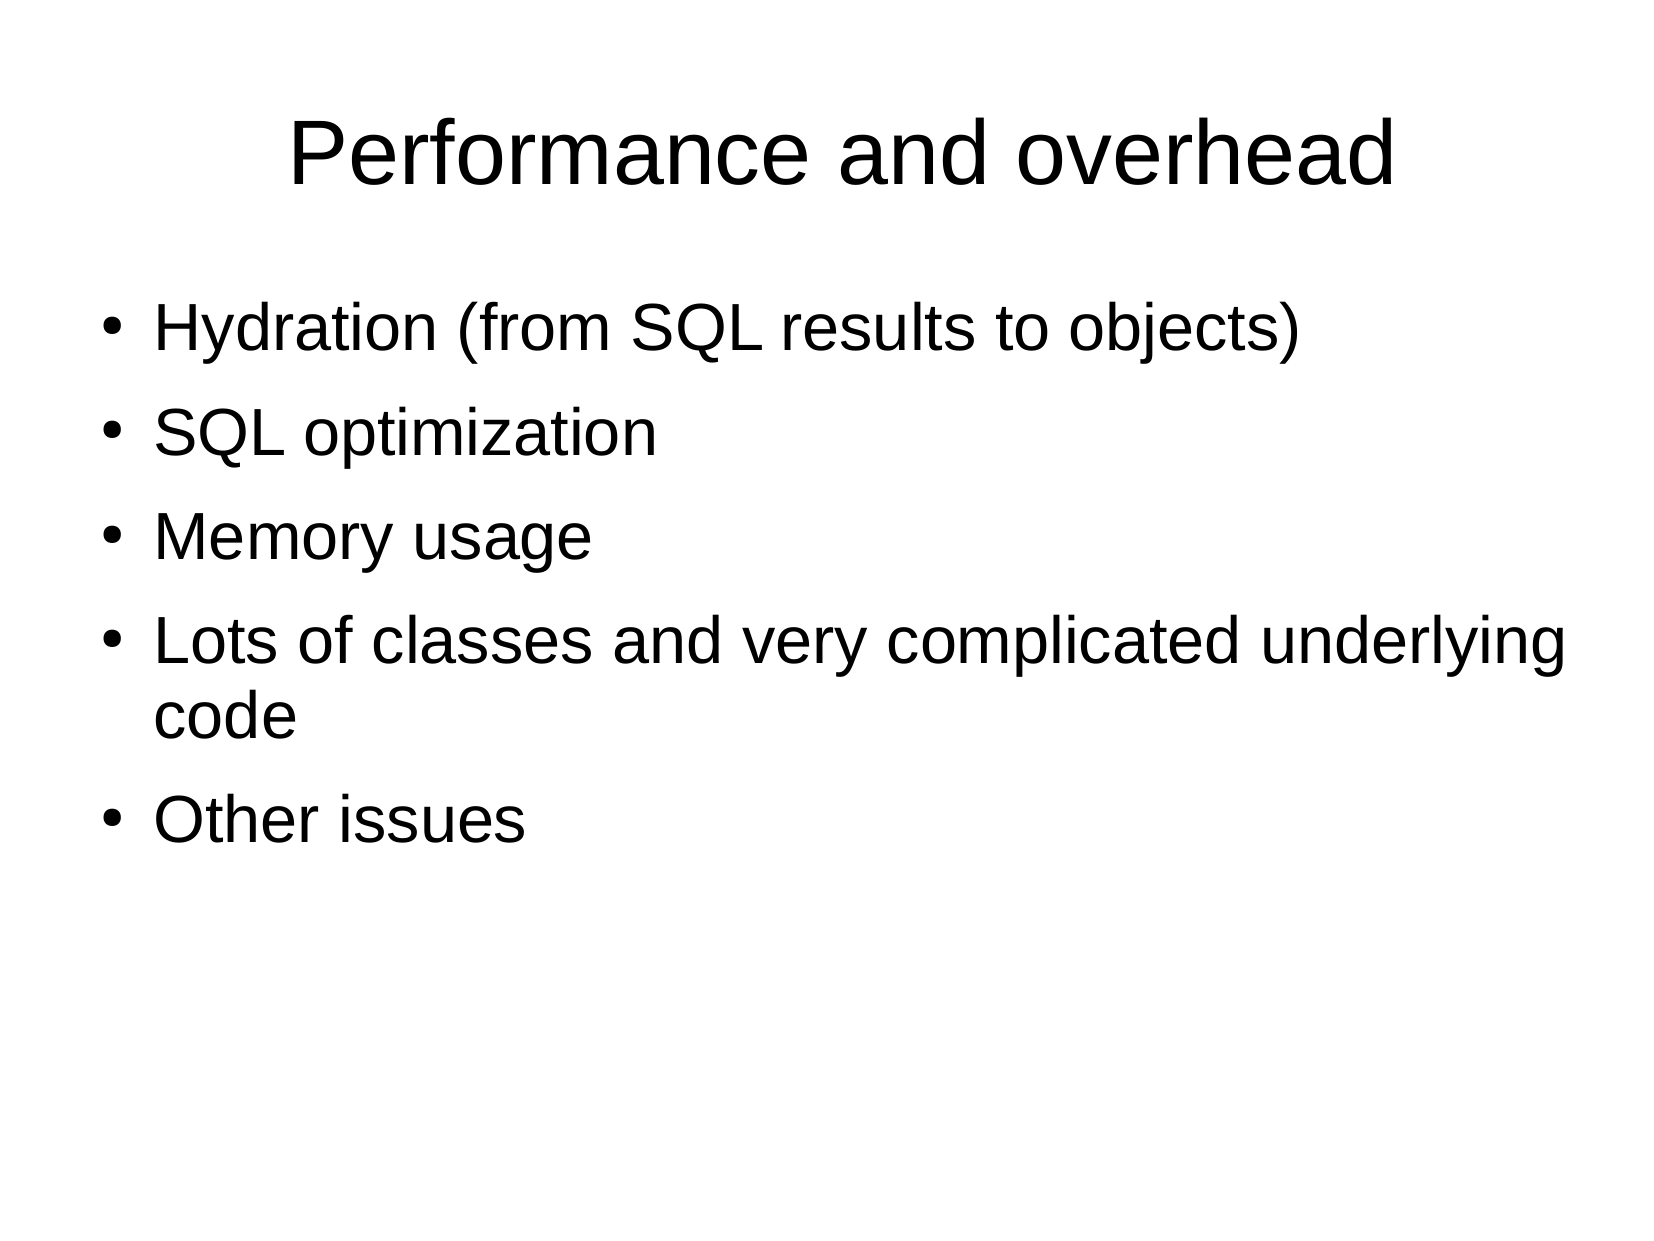

# Performance and overhead
Hydration (from SQL results to objects)
SQL optimization
Memory usage
Lots of classes and very complicated underlying code
Other issues